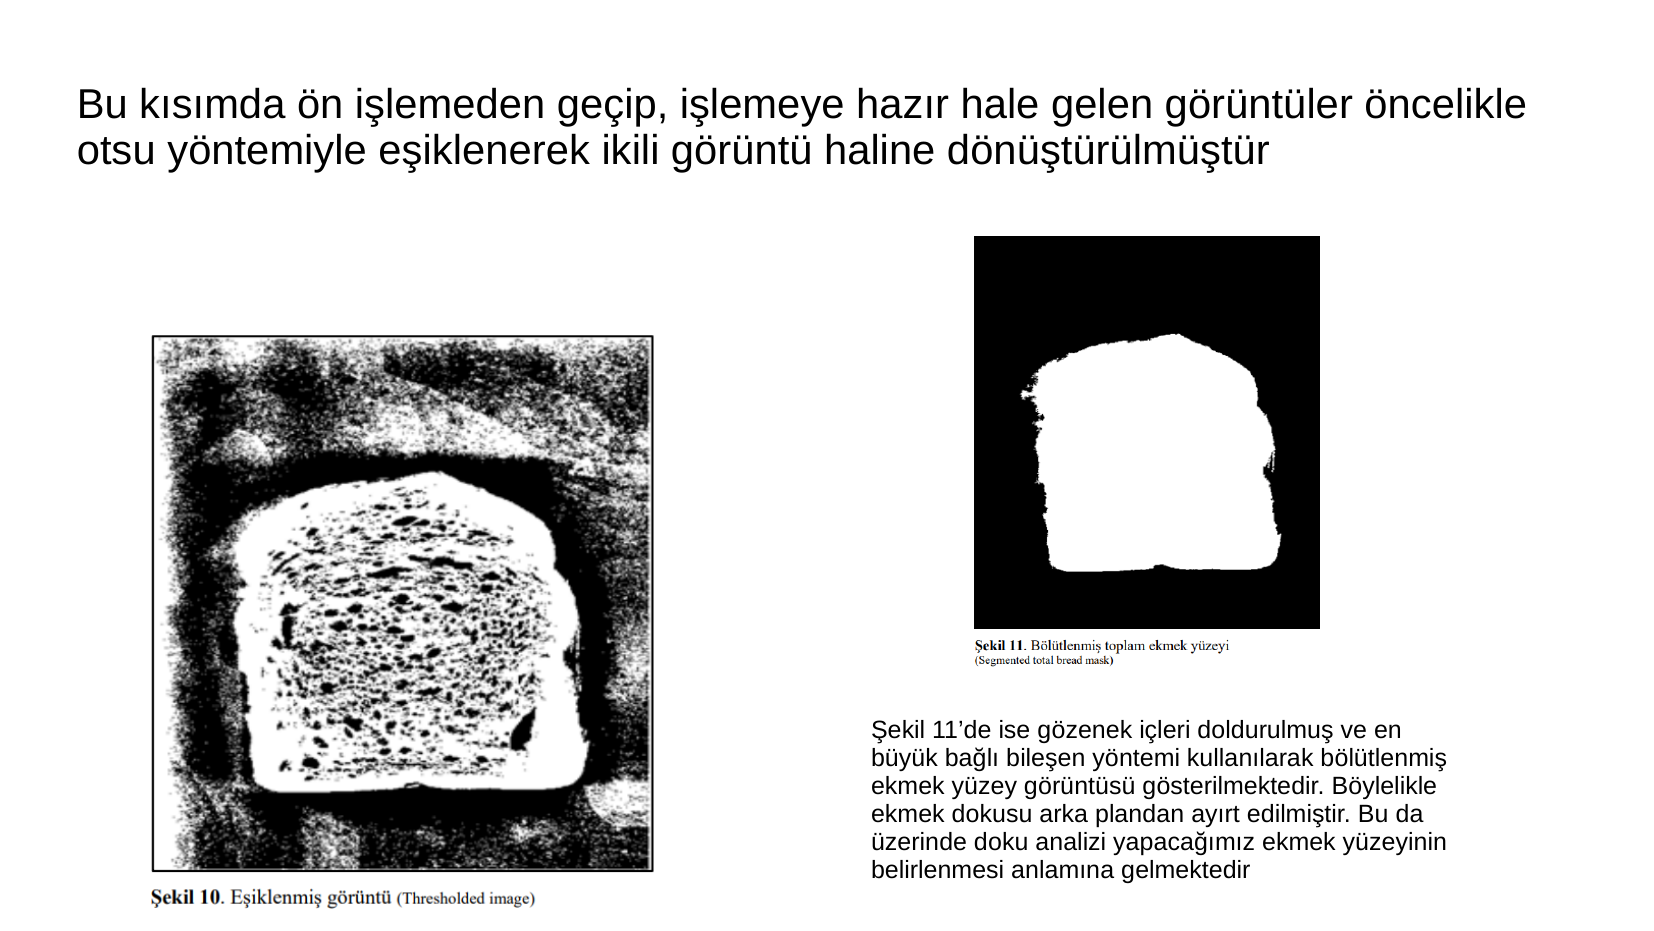

# Bu kısımda ön işlemeden geçip, işlemeye hazır hale gelen görüntüler öncelikle otsu yöntemiyle eşiklenerek ikili görüntü haline dönüştürülmüştür
Şekil 11’de ise gözenek içleri doldurulmuş ve en büyük bağlı bileşen yöntemi kullanılarak bölütlenmiş ekmek yüzey görüntüsü gösterilmektedir. Böylelikle ekmek dokusu arka plandan ayırt edilmiştir. Bu da üzerinde doku analizi yapacağımız ekmek yüzeyinin belirlenmesi anlamına gelmektedir